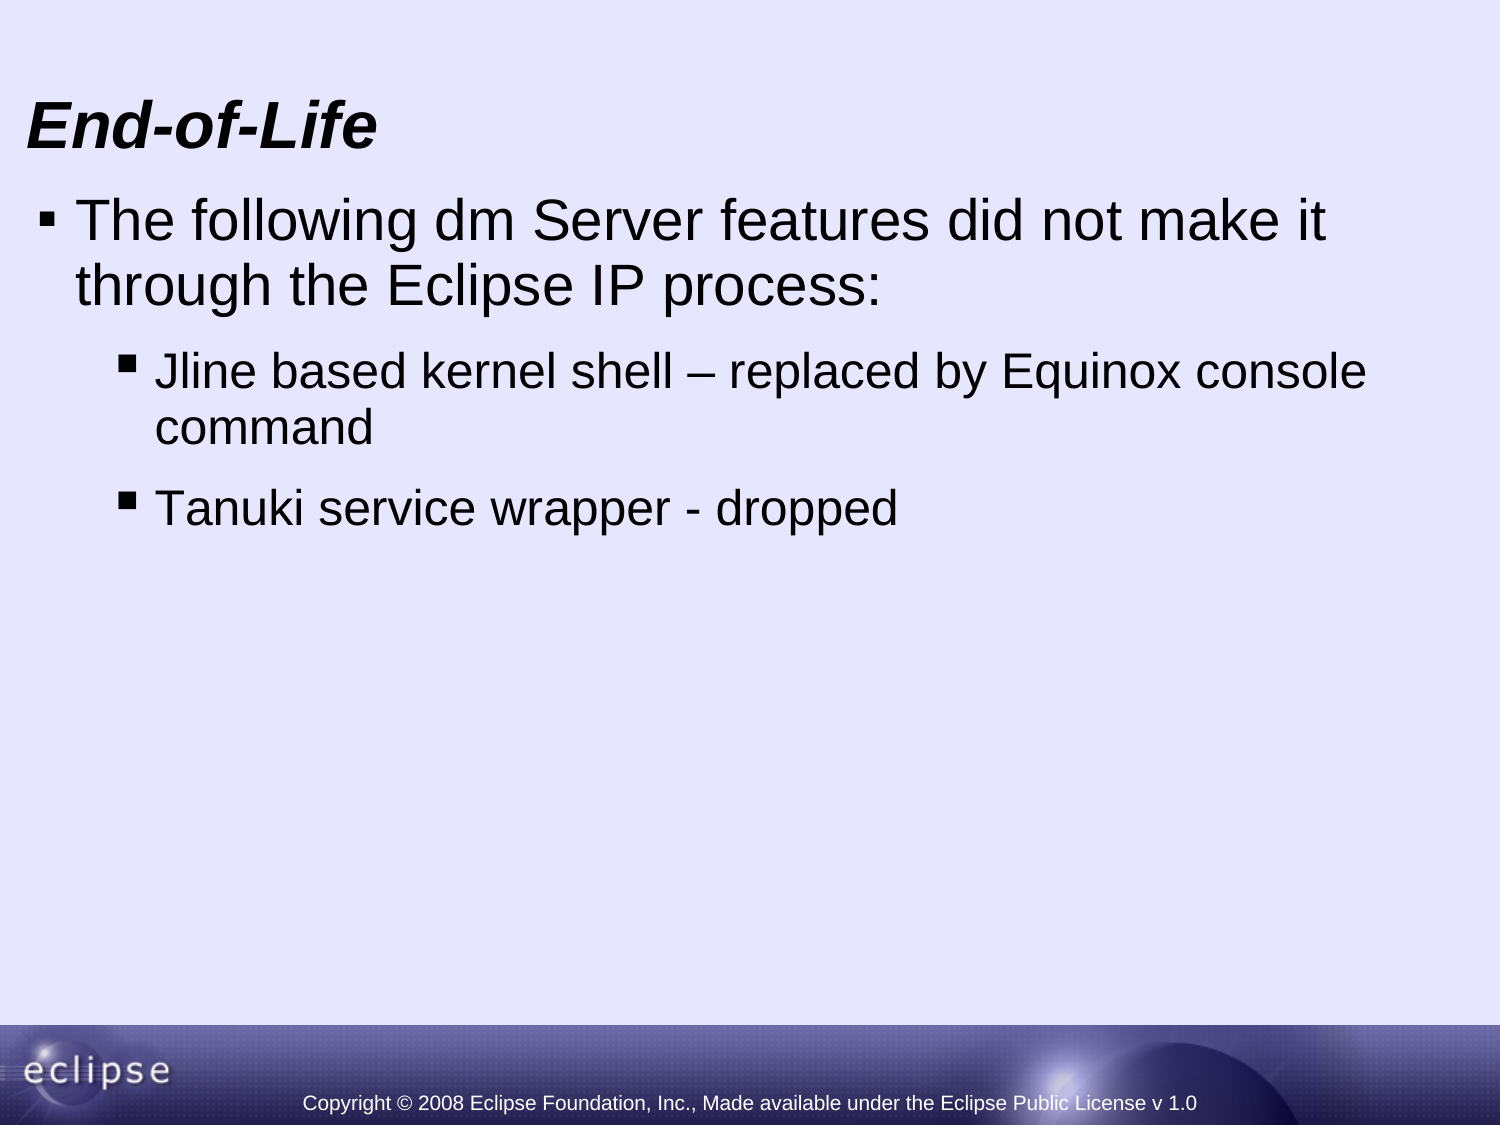

# End-of-Life
The following dm Server features did not make it through the Eclipse IP process:
Jline based kernel shell – replaced by Equinox console command
Tanuki service wrapper - dropped